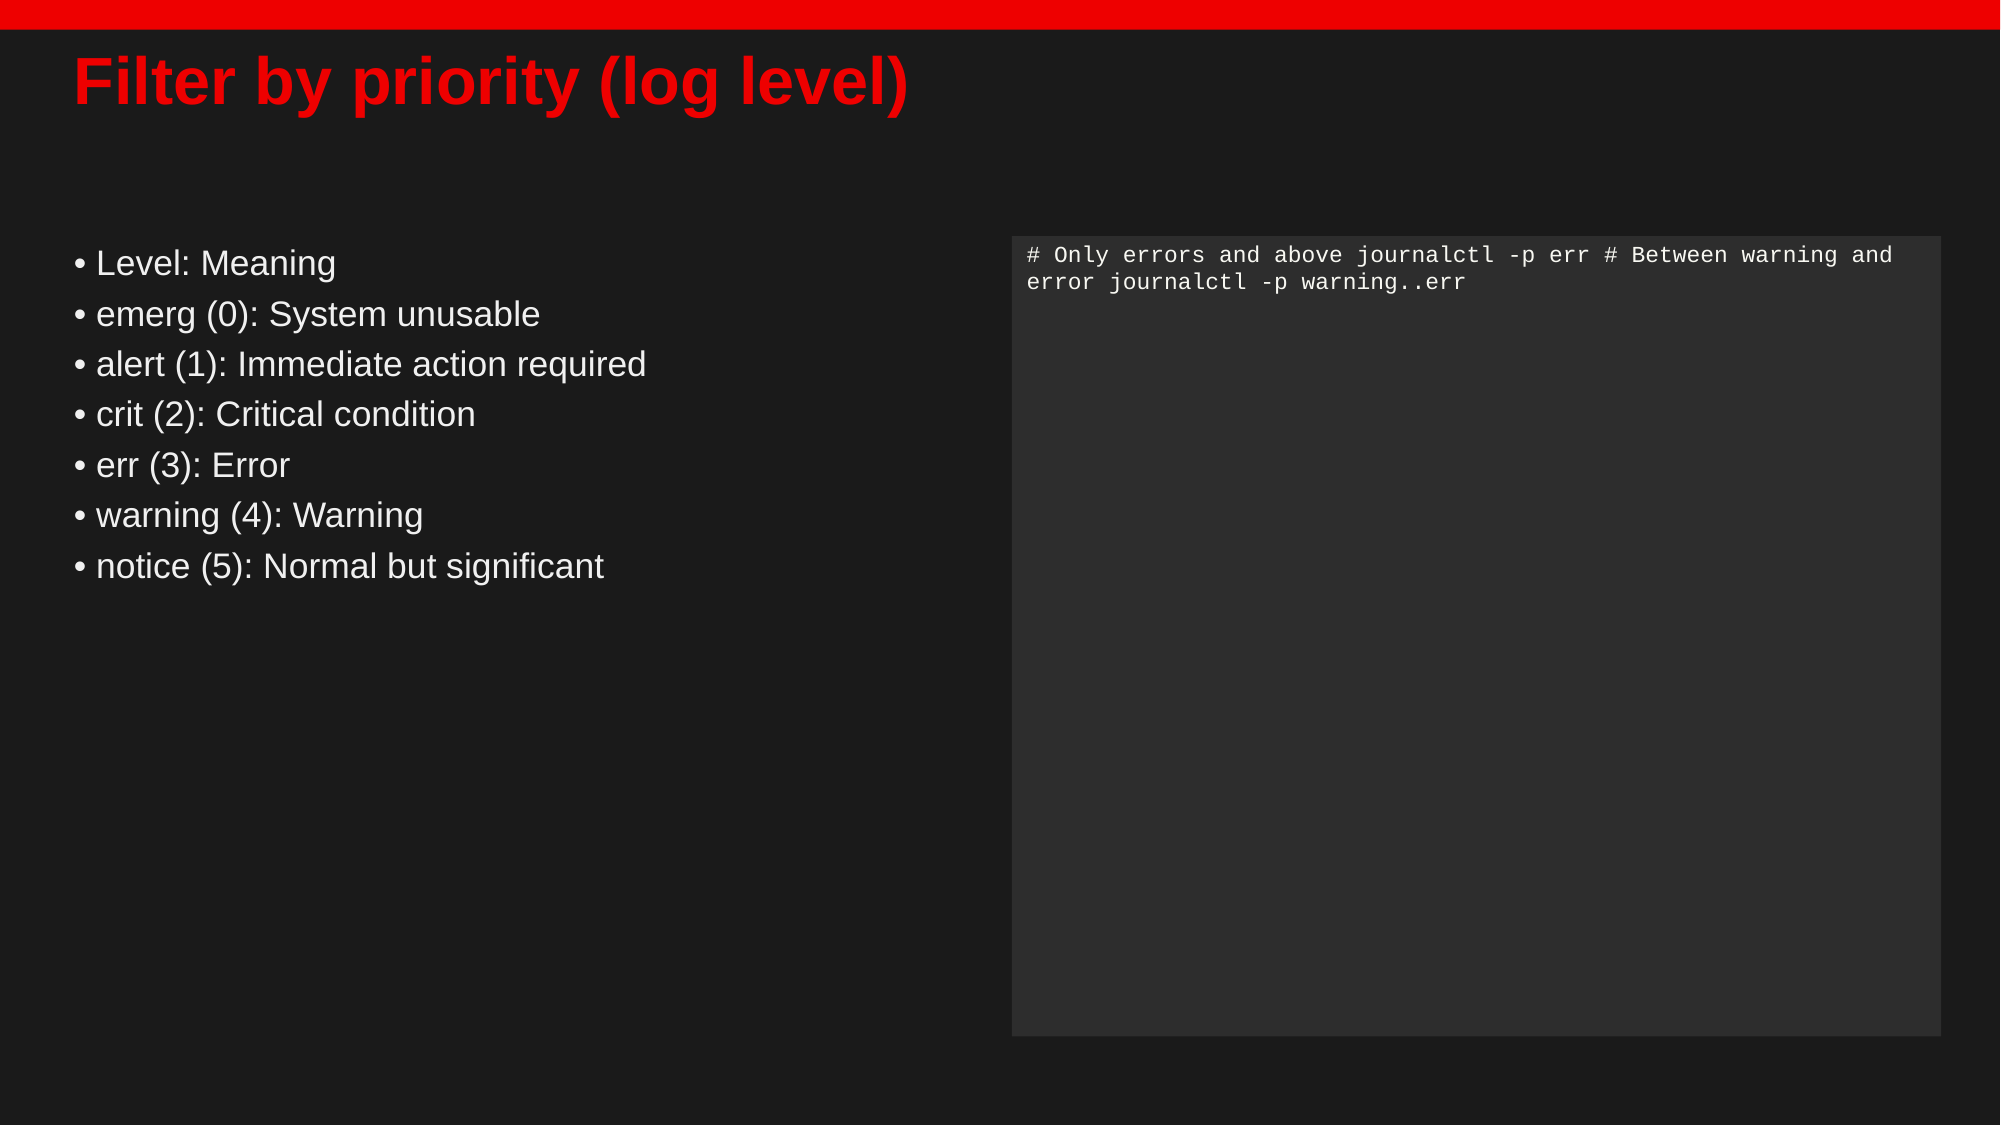

Filter by priority (log level)
• Level: Meaning
• emerg (0): System unusable
• alert (1): Immediate action required
• crit (2): Critical condition
• err (3): Error
• warning (4): Warning
• notice (5): Normal but significant
# Only errors and above journalctl -p err # Between warning and error journalctl -p warning..err